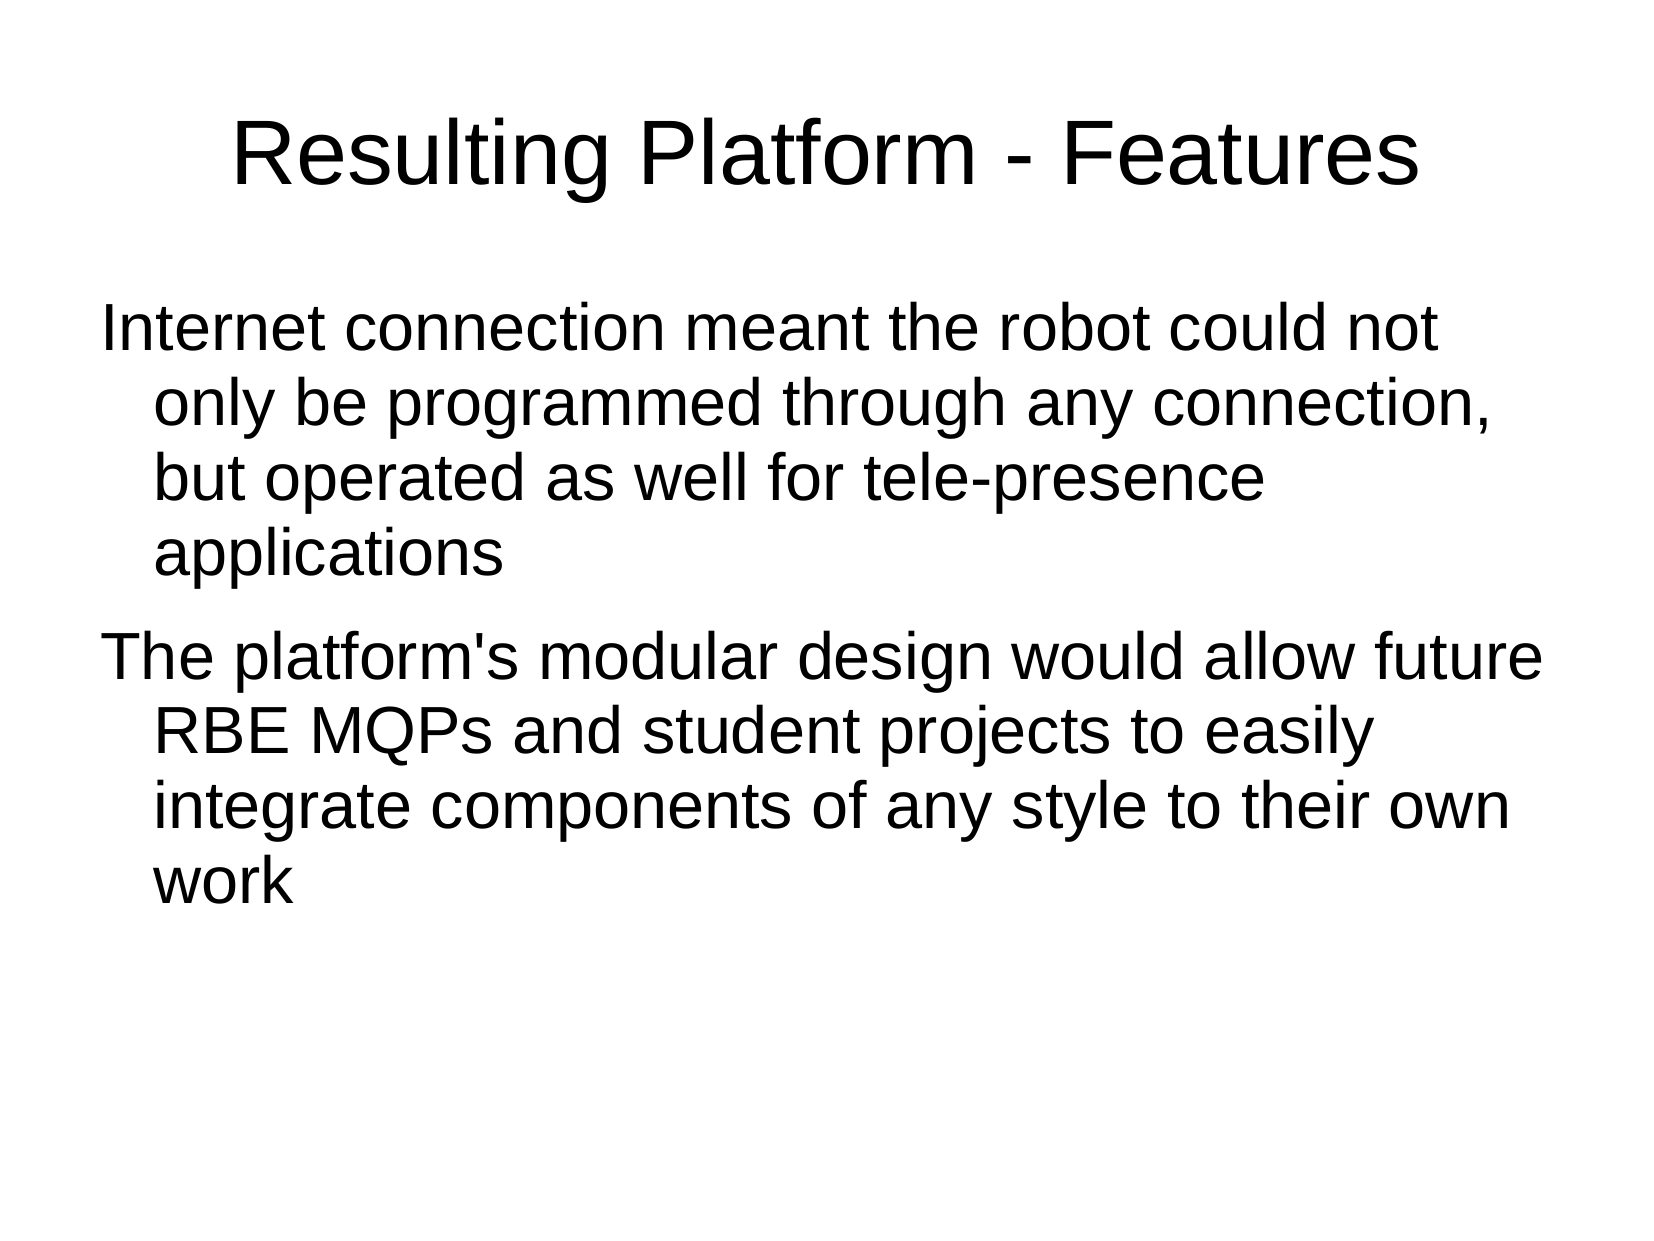

# Resulting Platform - Features
Internet connection meant the robot could not only be programmed through any connection, but operated as well for tele-presence applications
The platform's modular design would allow future RBE MQPs and student projects to easily integrate components of any style to their own work